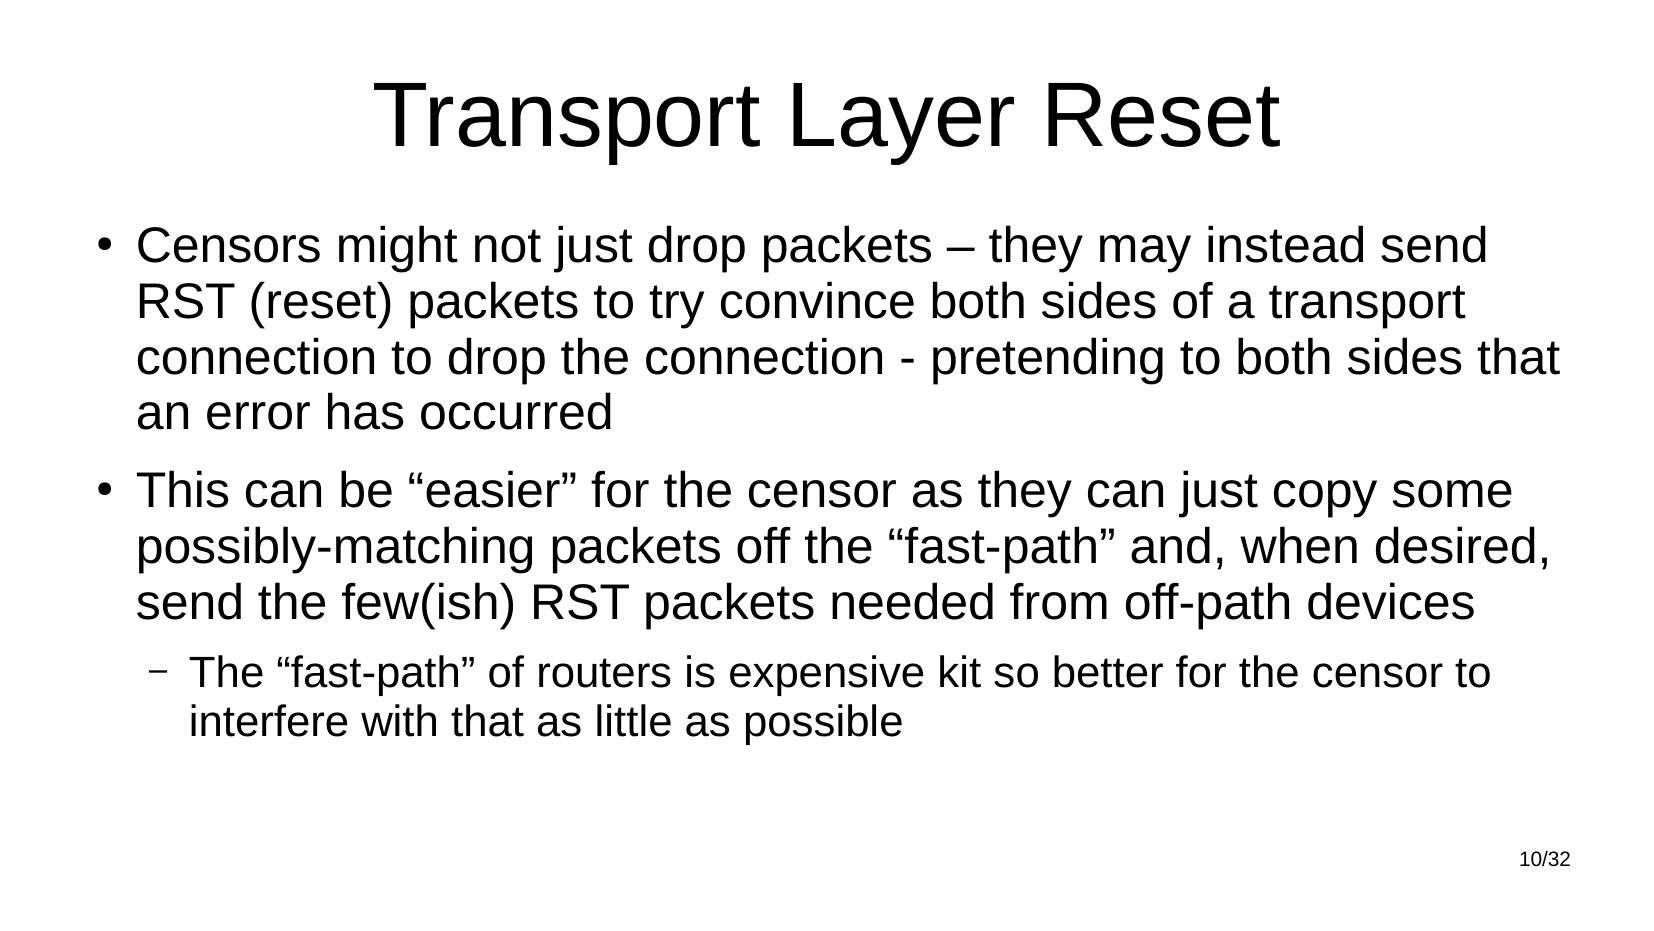

# Transport Layer Reset
Censors might not just drop packets – they may instead send RST (reset) packets to try convince both sides of a transport connection to drop the connection - pretending to both sides that an error has occurred
This can be “easier” for the censor as they can just copy some possibly-matching packets off the “fast-path” and, when desired, send the few(ish) RST packets needed from off-path devices
The “fast-path” of routers is expensive kit so better for the censor to interfere with that as little as possible
10